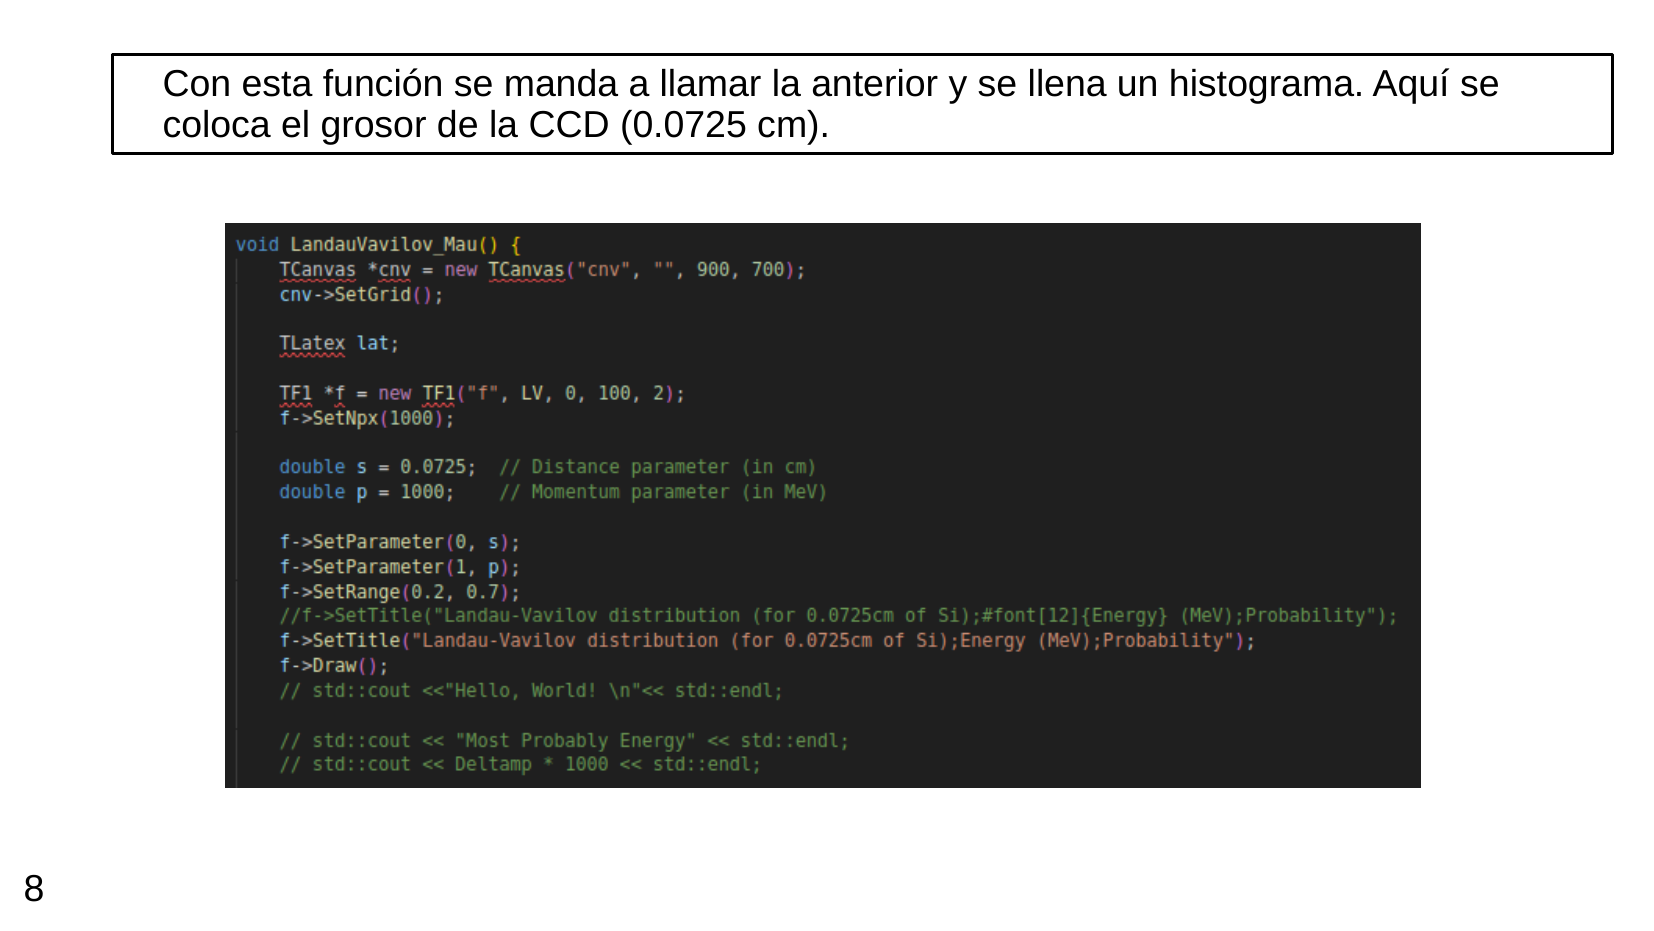

Con esta función se manda a llamar la anterior y se llena un histograma. Aquí se coloca el grosor de la CCD (0.0725 cm).